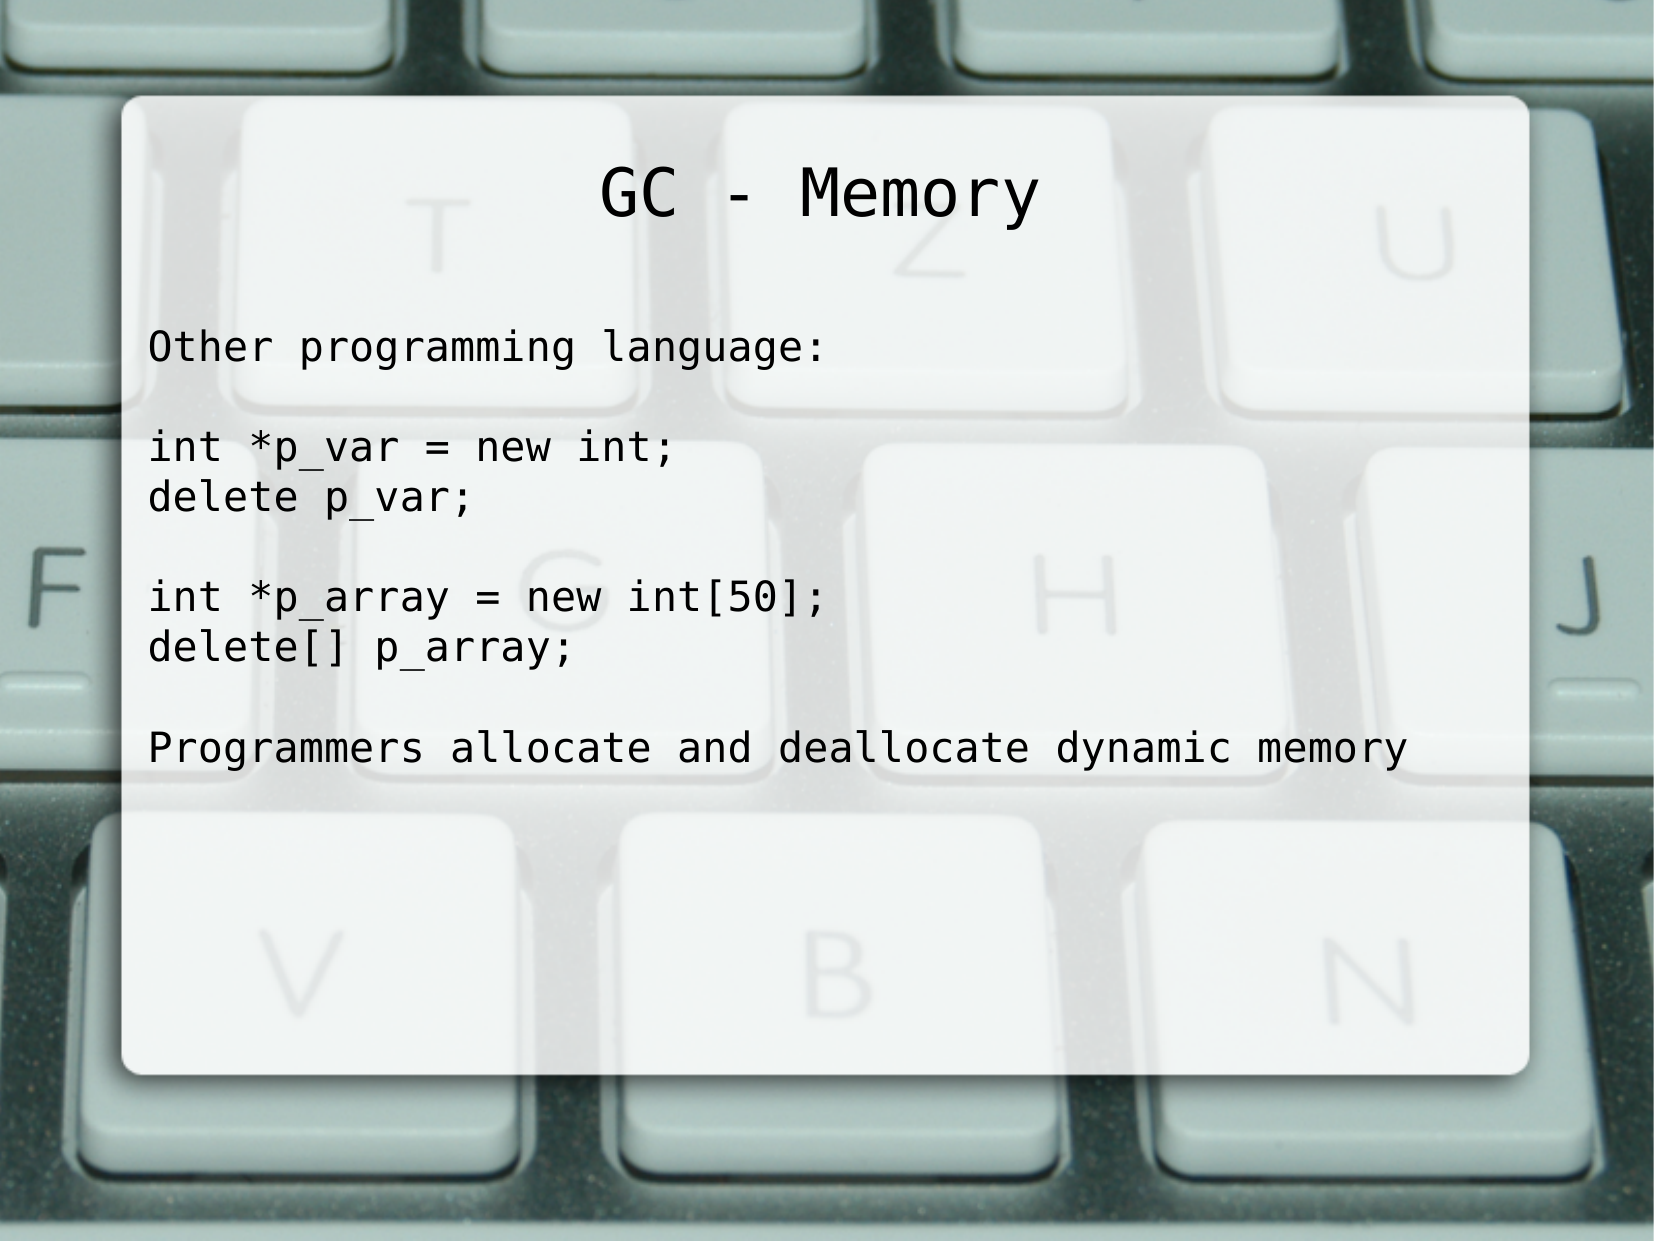

# GC - Memory
Other programming language:
int *p_var = new int;
delete p_var;
int *p_array = new int[50];
delete[] p_array;
Programmers allocate and deallocate dynamic memory